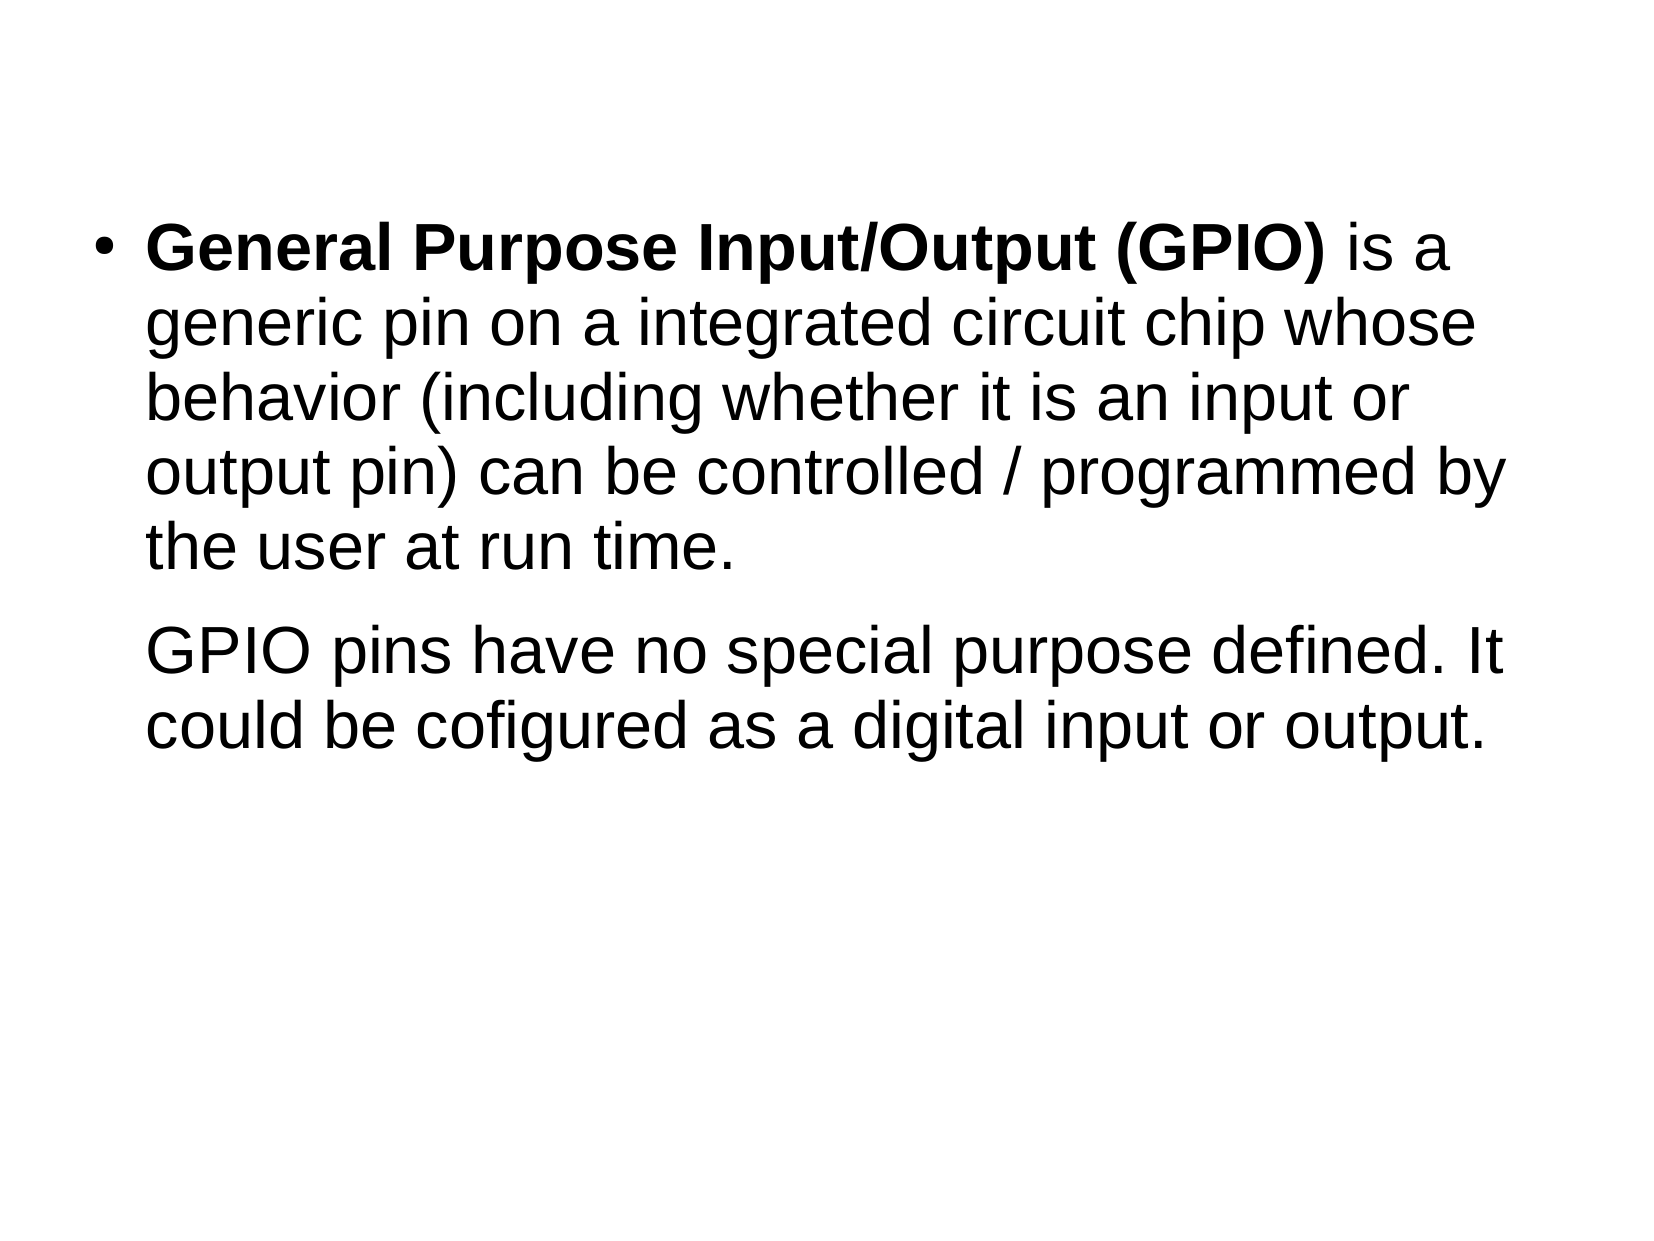

# General Purpose Input/Output (GPIO) is a generic pin on a integrated circuit chip whose behavior (including whether it is an input or output pin) can be controlled / programmed by the user at run time.
GPIO pins have no special purpose defined. It could be cofigured as a digital input or output.